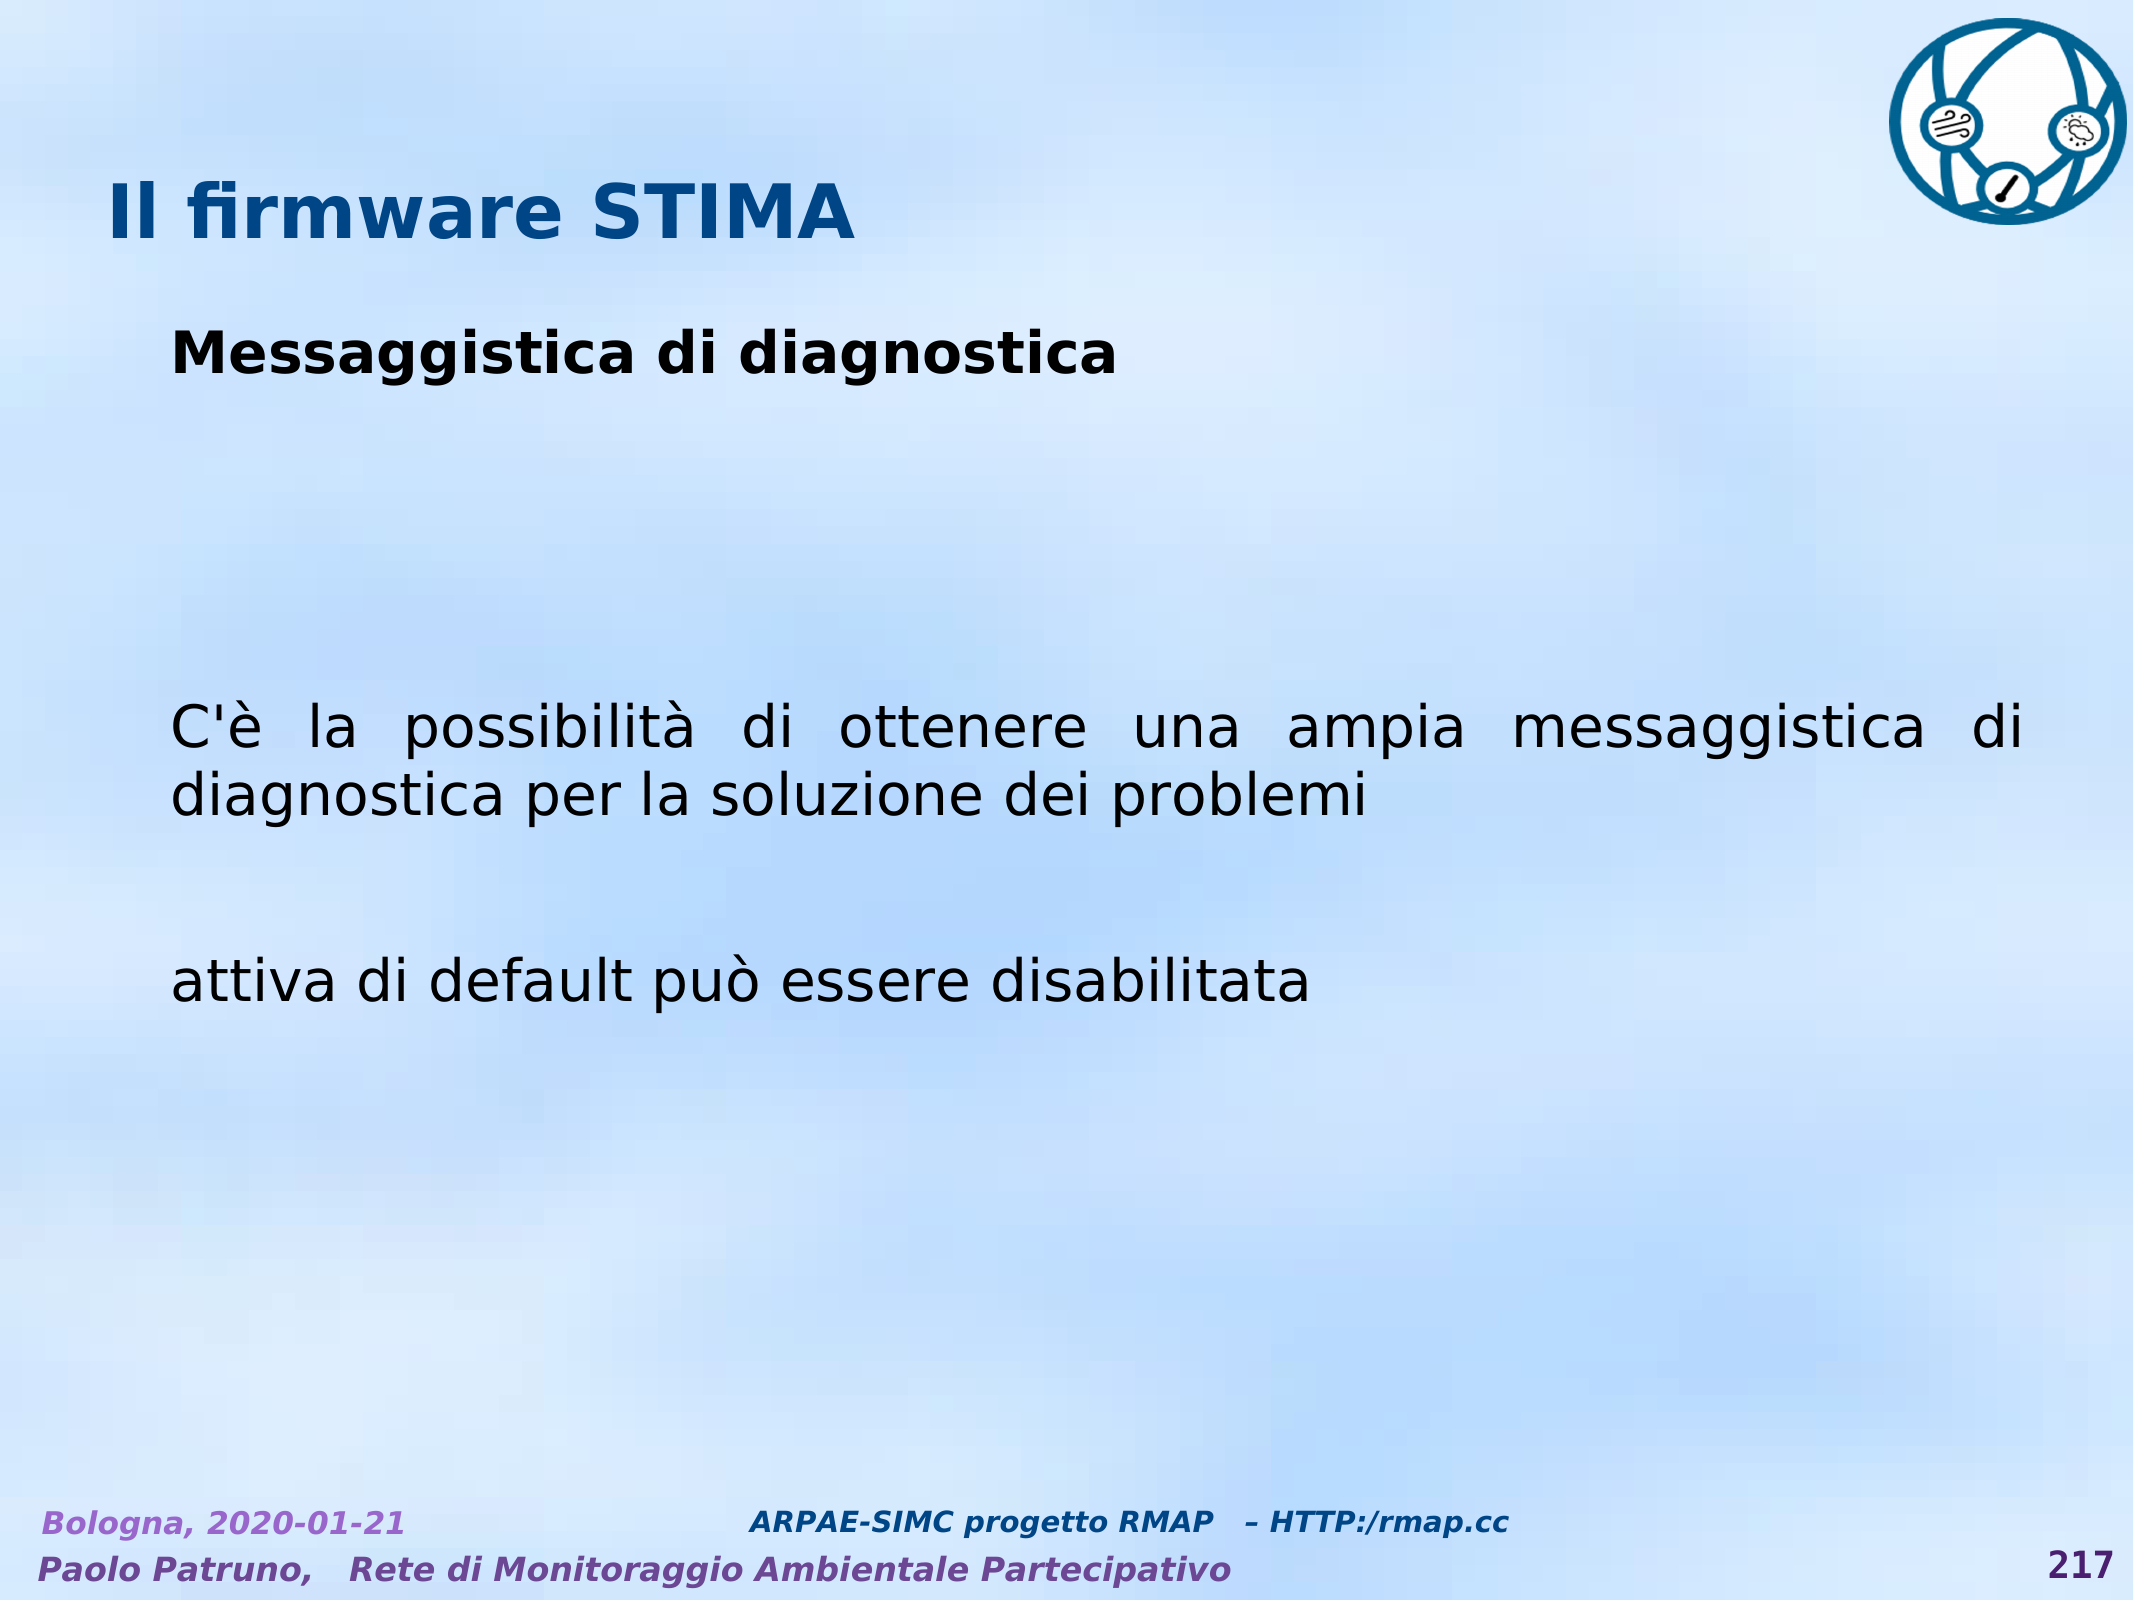

# Il firmware STIMA
Messaggistica di diagnostica
C'è la possibilità di ottenere una ampia messaggistica di diagnostica per la soluzione dei problemi
attiva di default può essere disabilitata